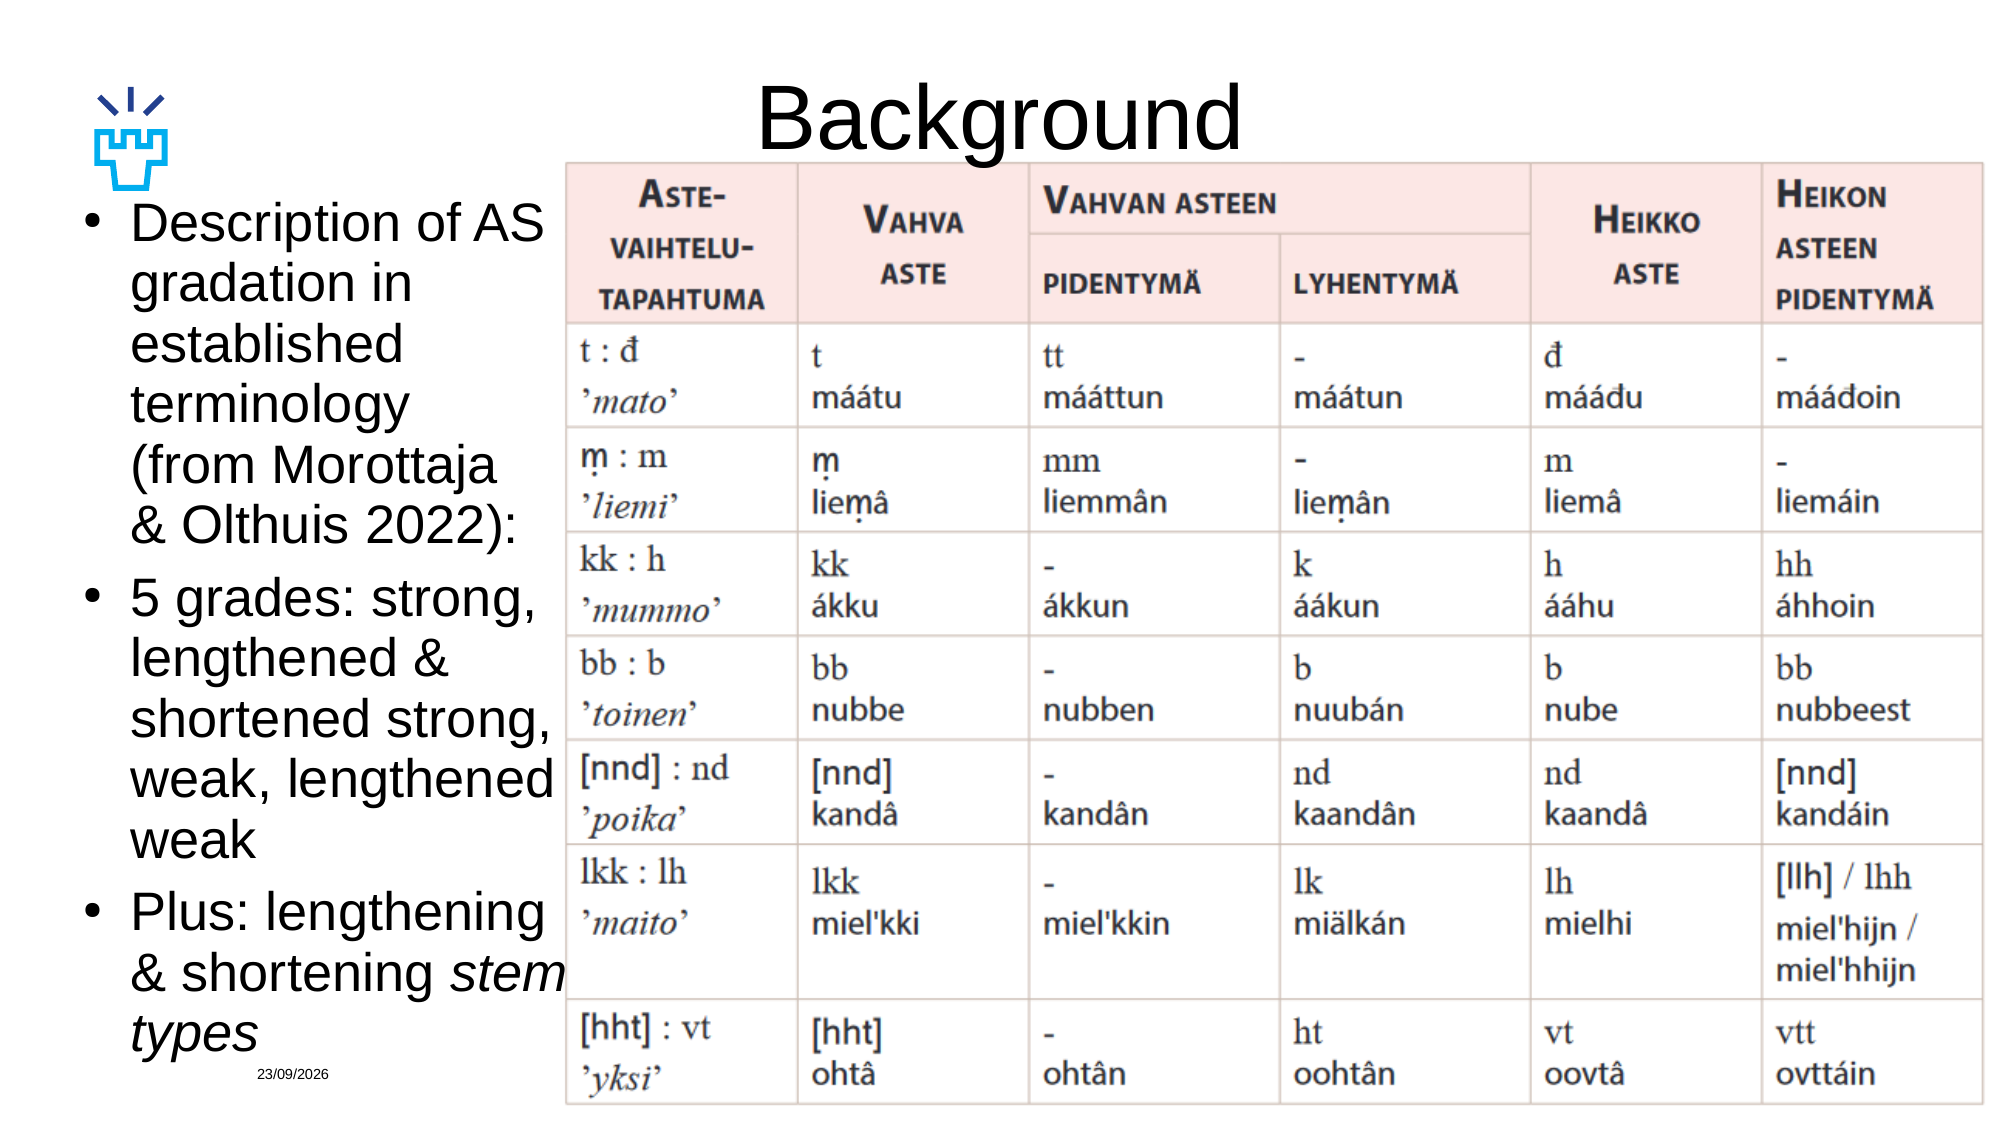

# Background
Description of AS gradation in established terminology
(from Morottaja
& Olthuis 2022):
5 grades: strong,
lengthened &
shortened strong, weak, lengthened weak
Plus: lengthening
& shortening stem types
https://github.com/tkoukkar/anaraskiela/blob/master/Koukkari_Tuomas-CIFUXIII-oovdanpyehtim.pdf